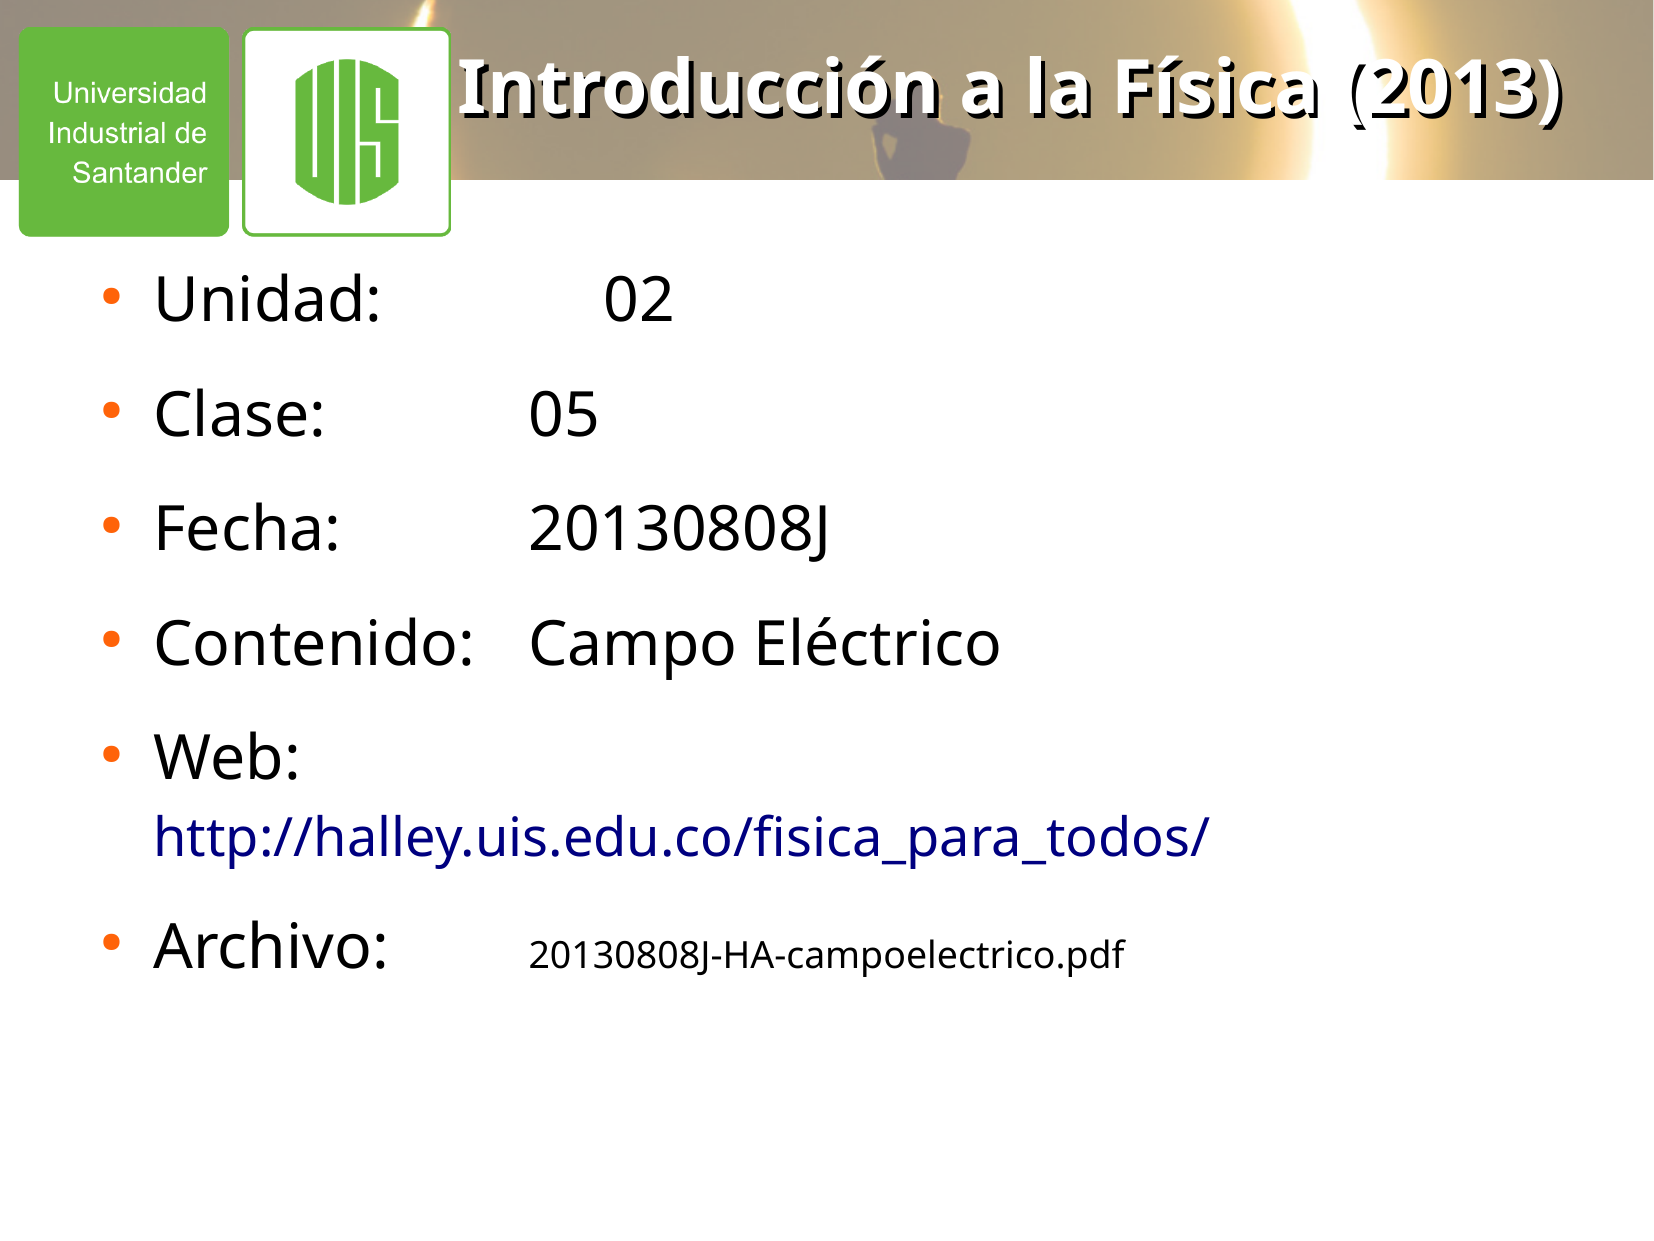

# Introducción a la Física (2013)
Unidad:			02
Clase:			05
Fecha:			20130808J
Contenido:	Campo Eléctrico
Web:				http://halley.uis.edu.co/fisica_para_todos/
Archivo:		20130808J-HA-campoelectrico.pdf